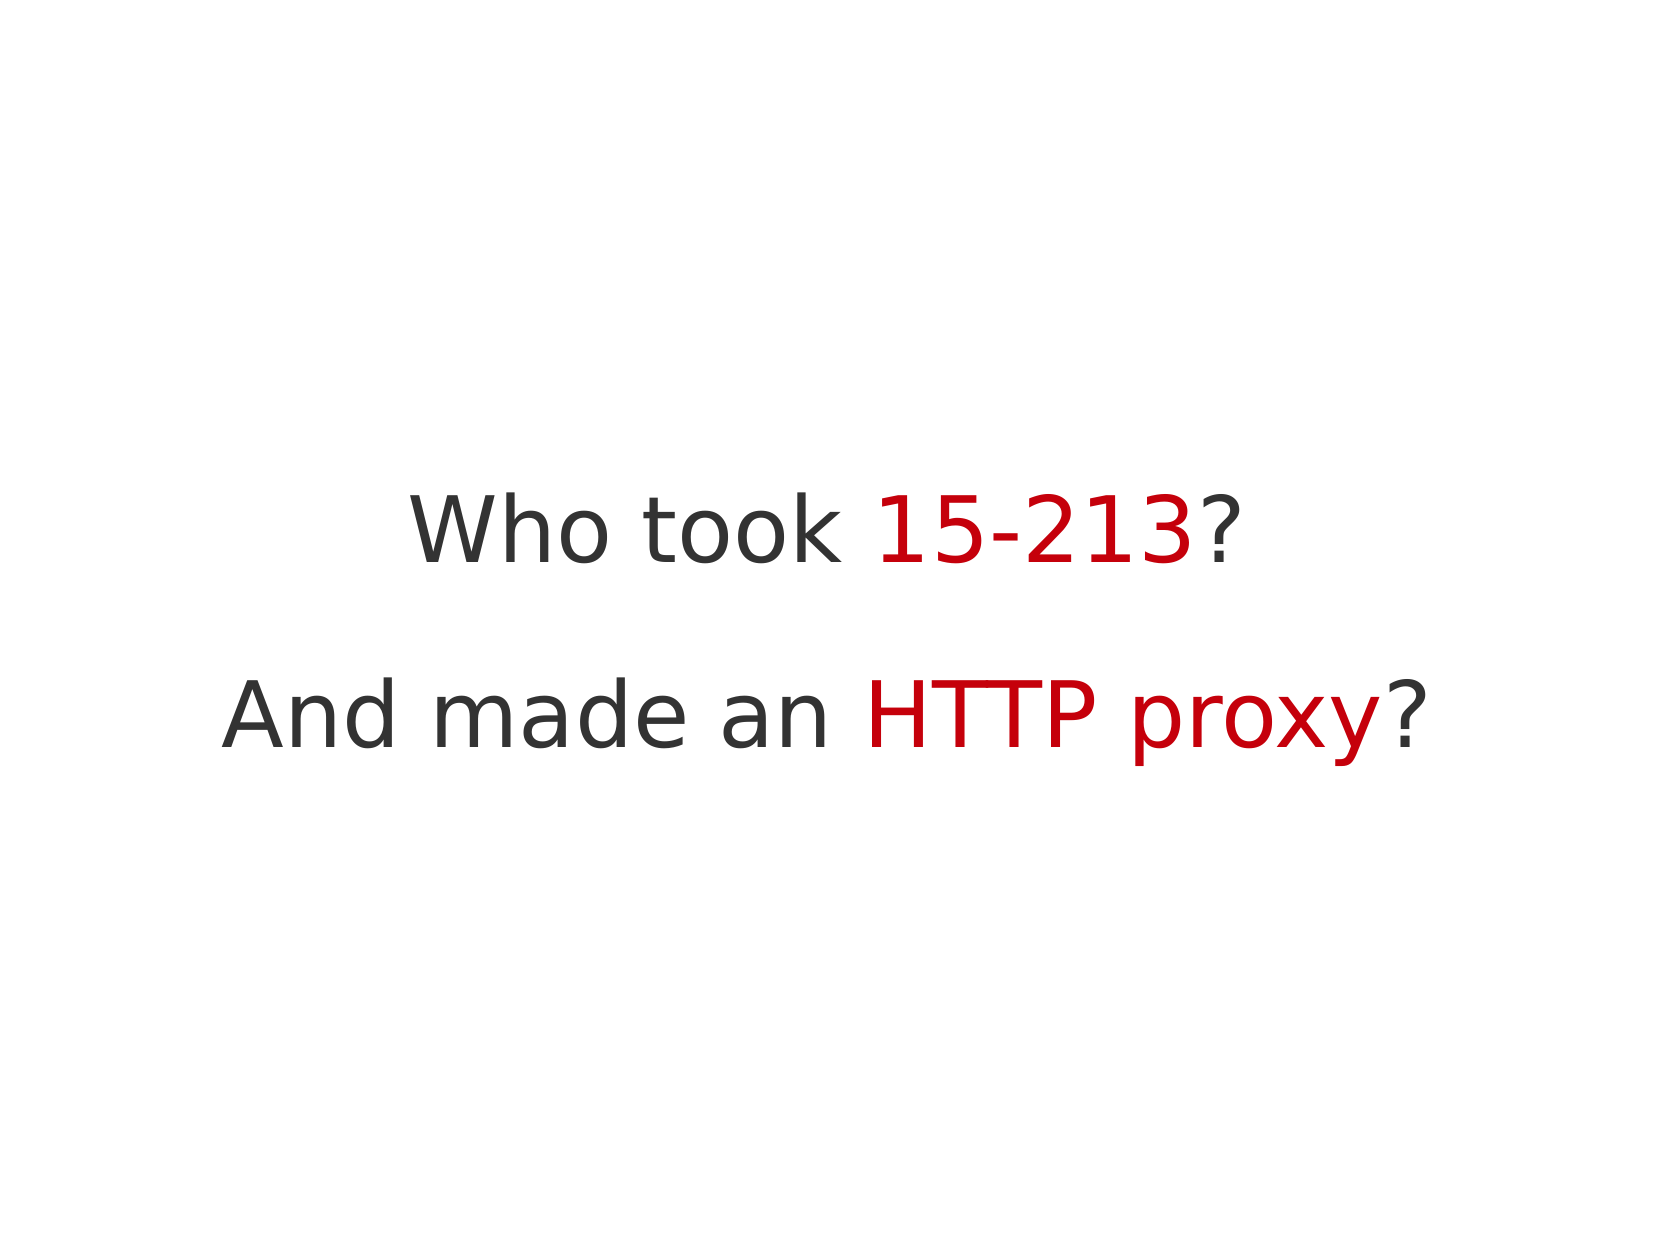

# Who took 15-213?
And made an HTTP proxy?